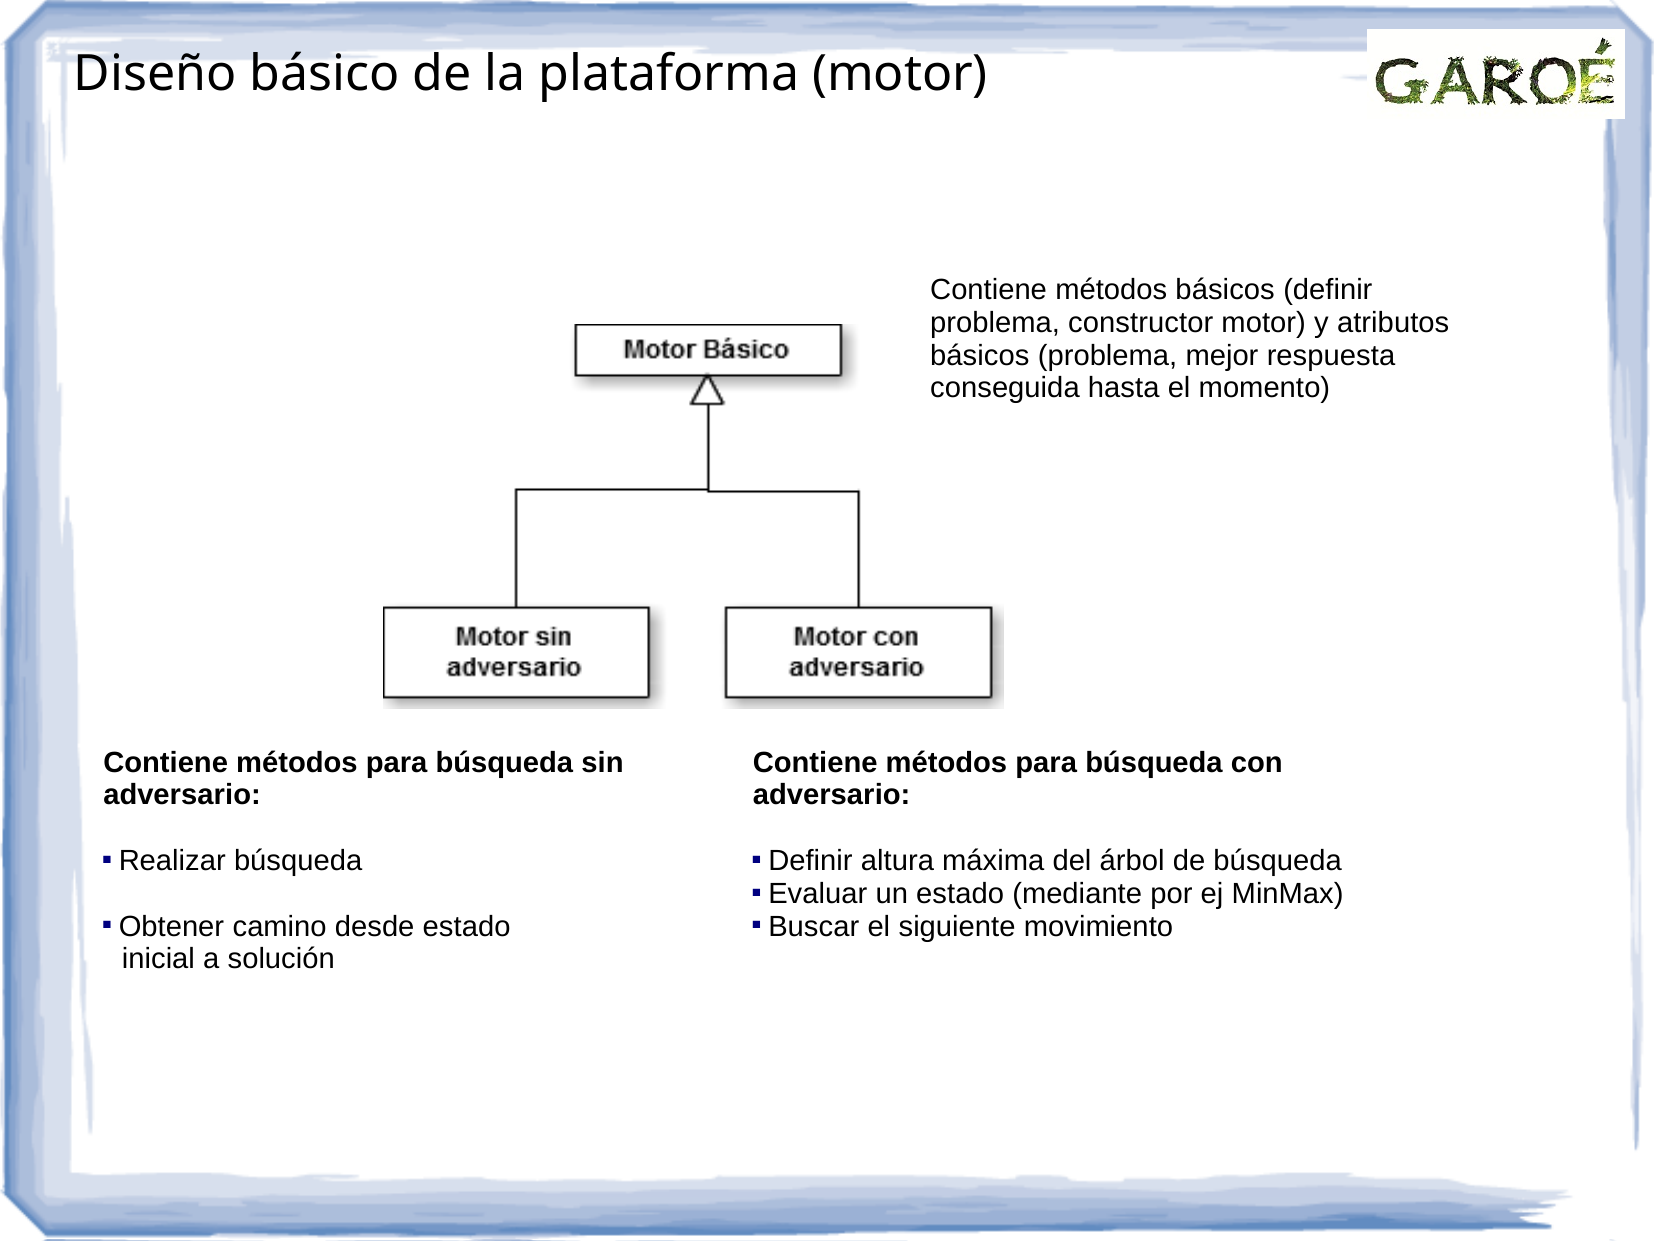

Diseño básico de la plataforma (motor)
Contiene métodos básicos (definir problema, constructor motor) y atributos básicos (problema, mejor respuesta conseguida hasta el momento)
Contiene métodos para búsqueda sin adversario:
 Realizar búsqueda
 Obtener camino desde estado
 inicial a solución
Contiene métodos para búsqueda con adversario:
 Definir altura máxima del árbol de búsqueda
 Evaluar un estado (mediante por ej MinMax)
 Buscar el siguiente movimiento